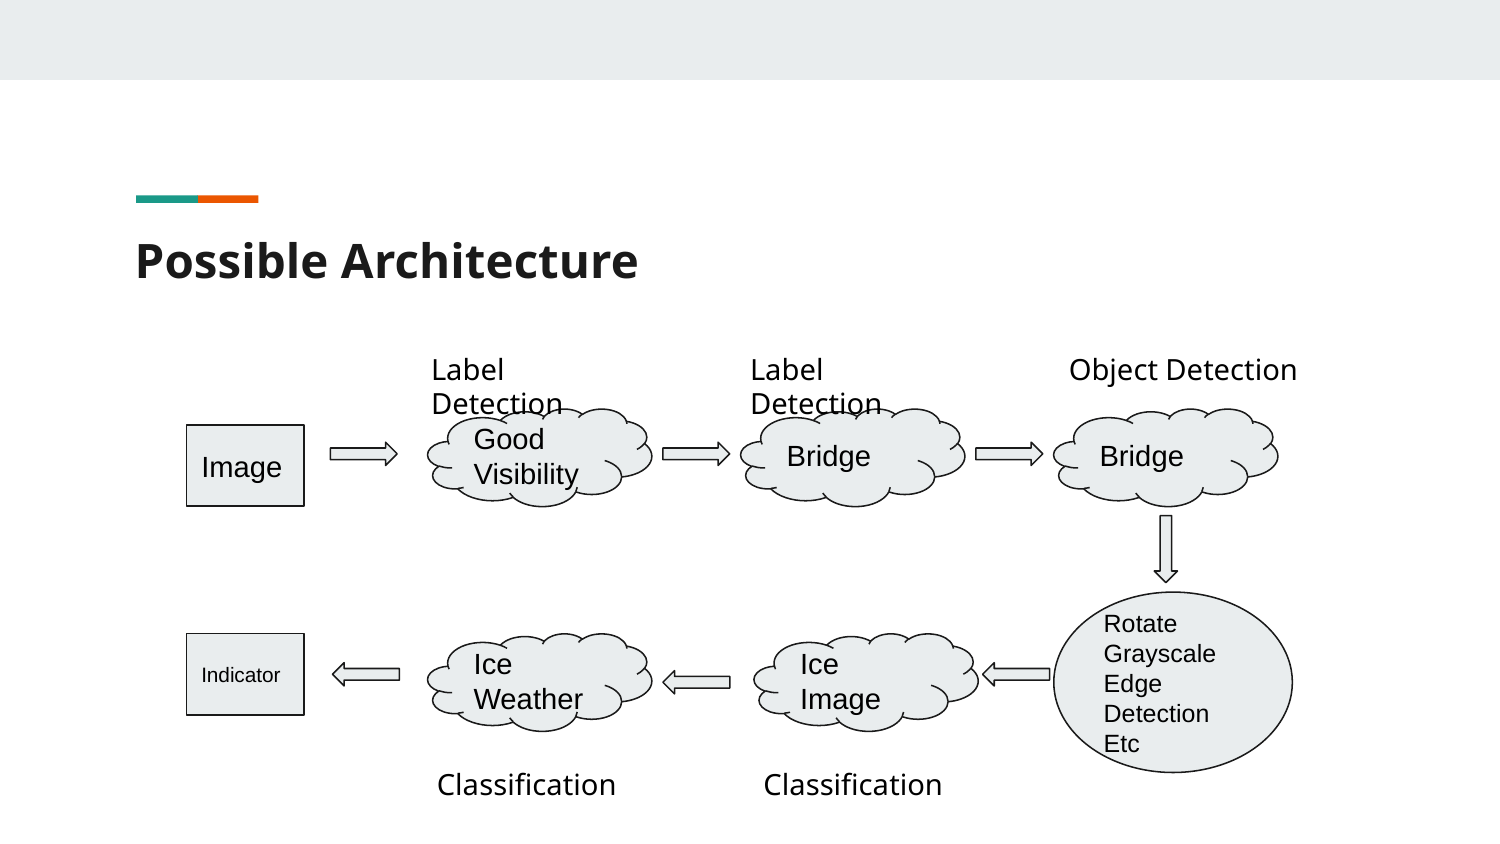

# Possible Architecture
Label Detection
Label Detection
Object Detection
Good Visibility
Bridge
Bridge
Image
Rotate
Grayscale
Edge Detection
Etc
Indicator
Ice Weather
Ice Image
Classification
Classification